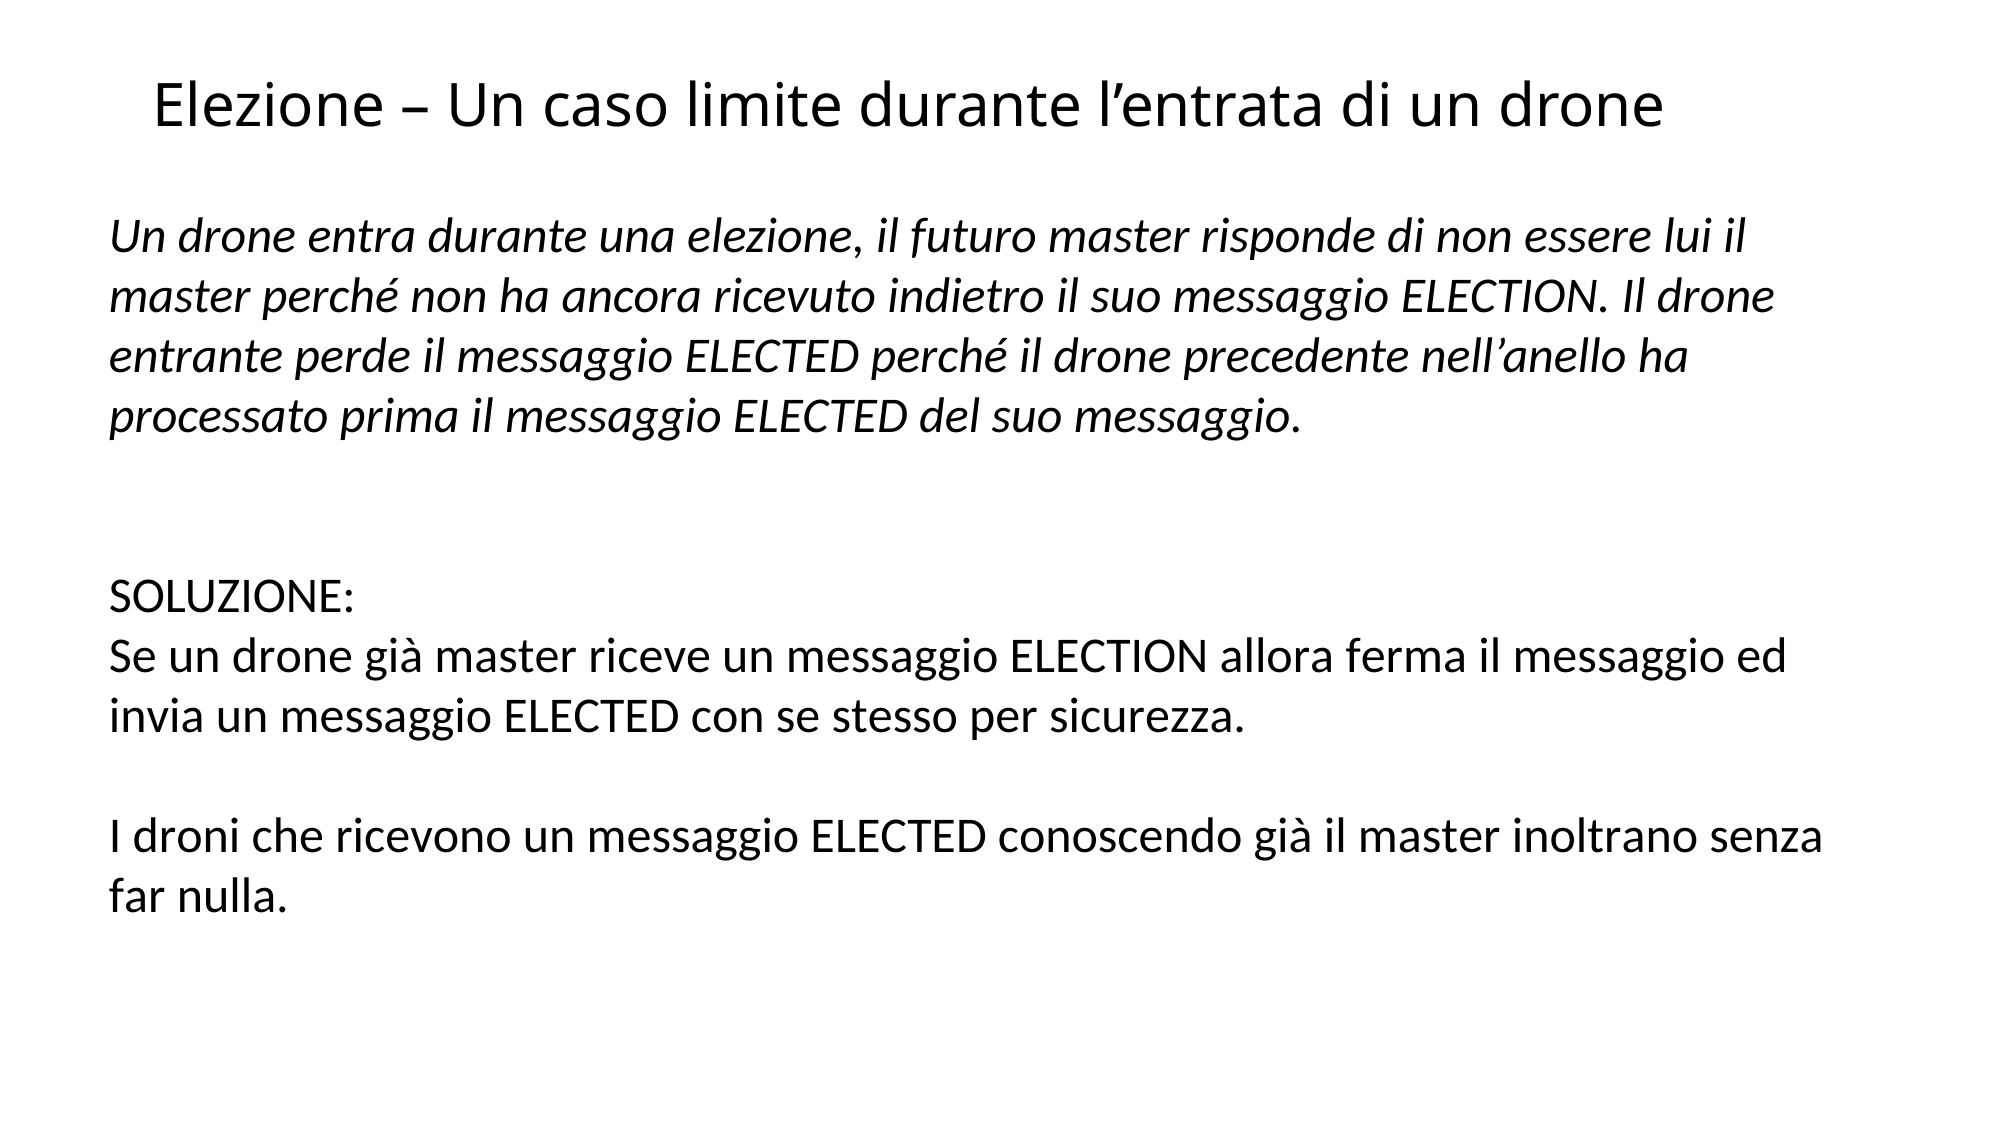

# Elezione – Un caso limite durante l’entrata di un drone
Un drone entra durante una elezione, il futuro master risponde di non essere lui il master perché non ha ancora ricevuto indietro il suo messaggio ELECTION. Il drone entrante perde il messaggio ELECTED perché il drone precedente nell’anello ha processato prima il messaggio ELECTED del suo messaggio.
SOLUZIONE:
Se un drone già master riceve un messaggio ELECTION allora ferma il messaggio ed invia un messaggio ELECTED con se stesso per sicurezza.
I droni che ricevono un messaggio ELECTED conoscendo già il master inoltrano senza far nulla.